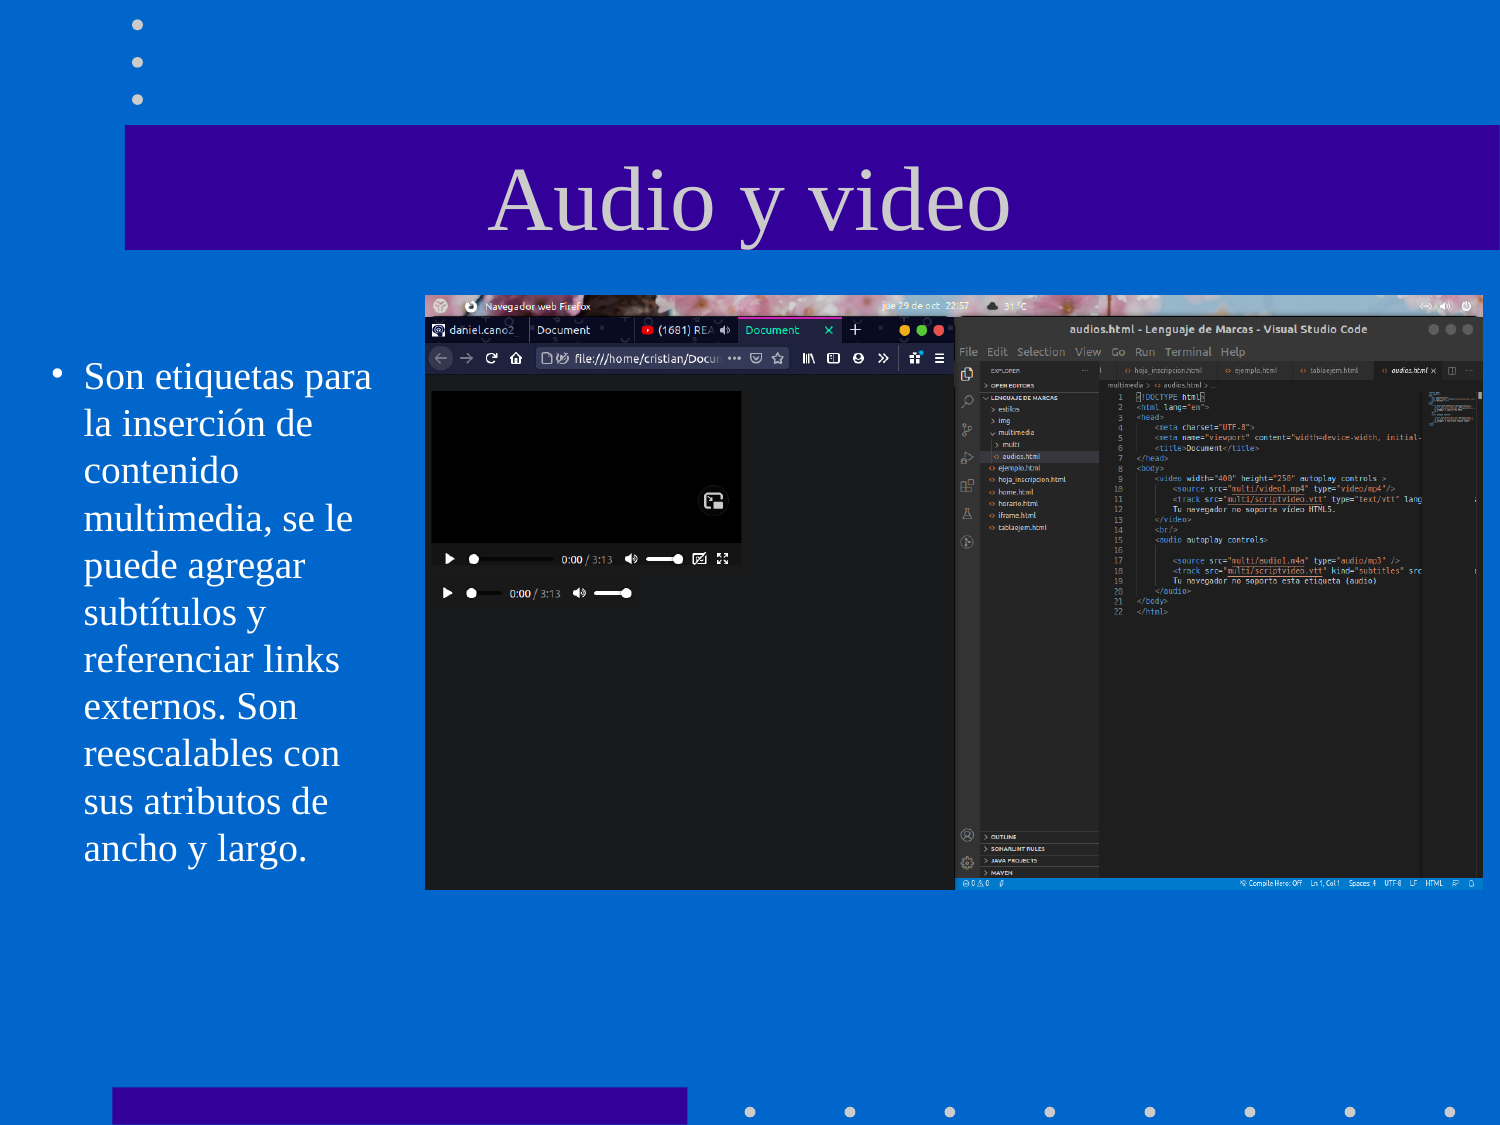

# Audio y video
Son etiquetas para la inserción de contenido multimedia, se le puede agregar subtítulos y referenciar links externos. Son reescalables con sus atributos de ancho y largo.